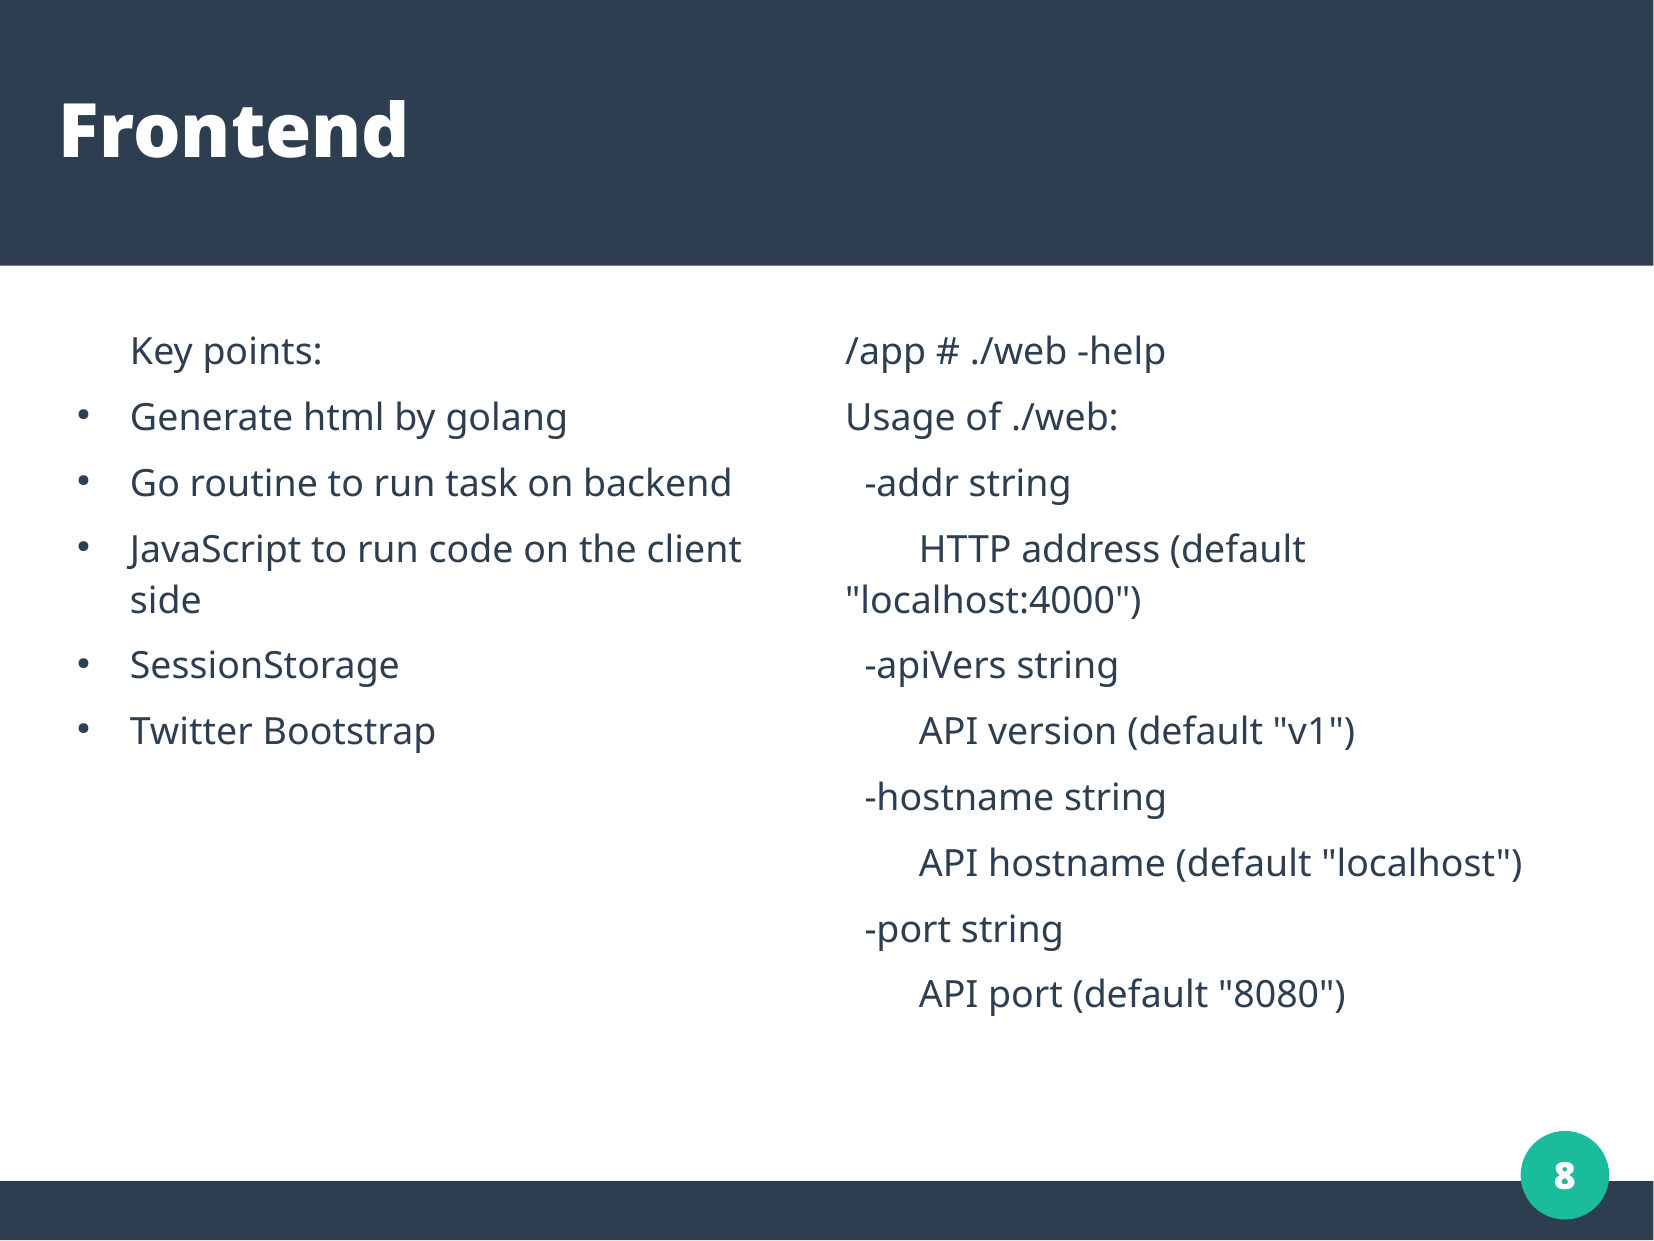

# Frontend
Key points:
Generate html by golang
Go routine to run task on backend
JavaScript to run code on the client side
SessionStorage
Twitter Bootstrap
/app # ./web -help
Usage of ./web:
 -addr string
 	HTTP address (default "localhost:4000")
 -apiVers string
 	API version (default "v1")
 -hostname string
 	API hostname (default "localhost")
 -port string
 	API port (default "8080")
8